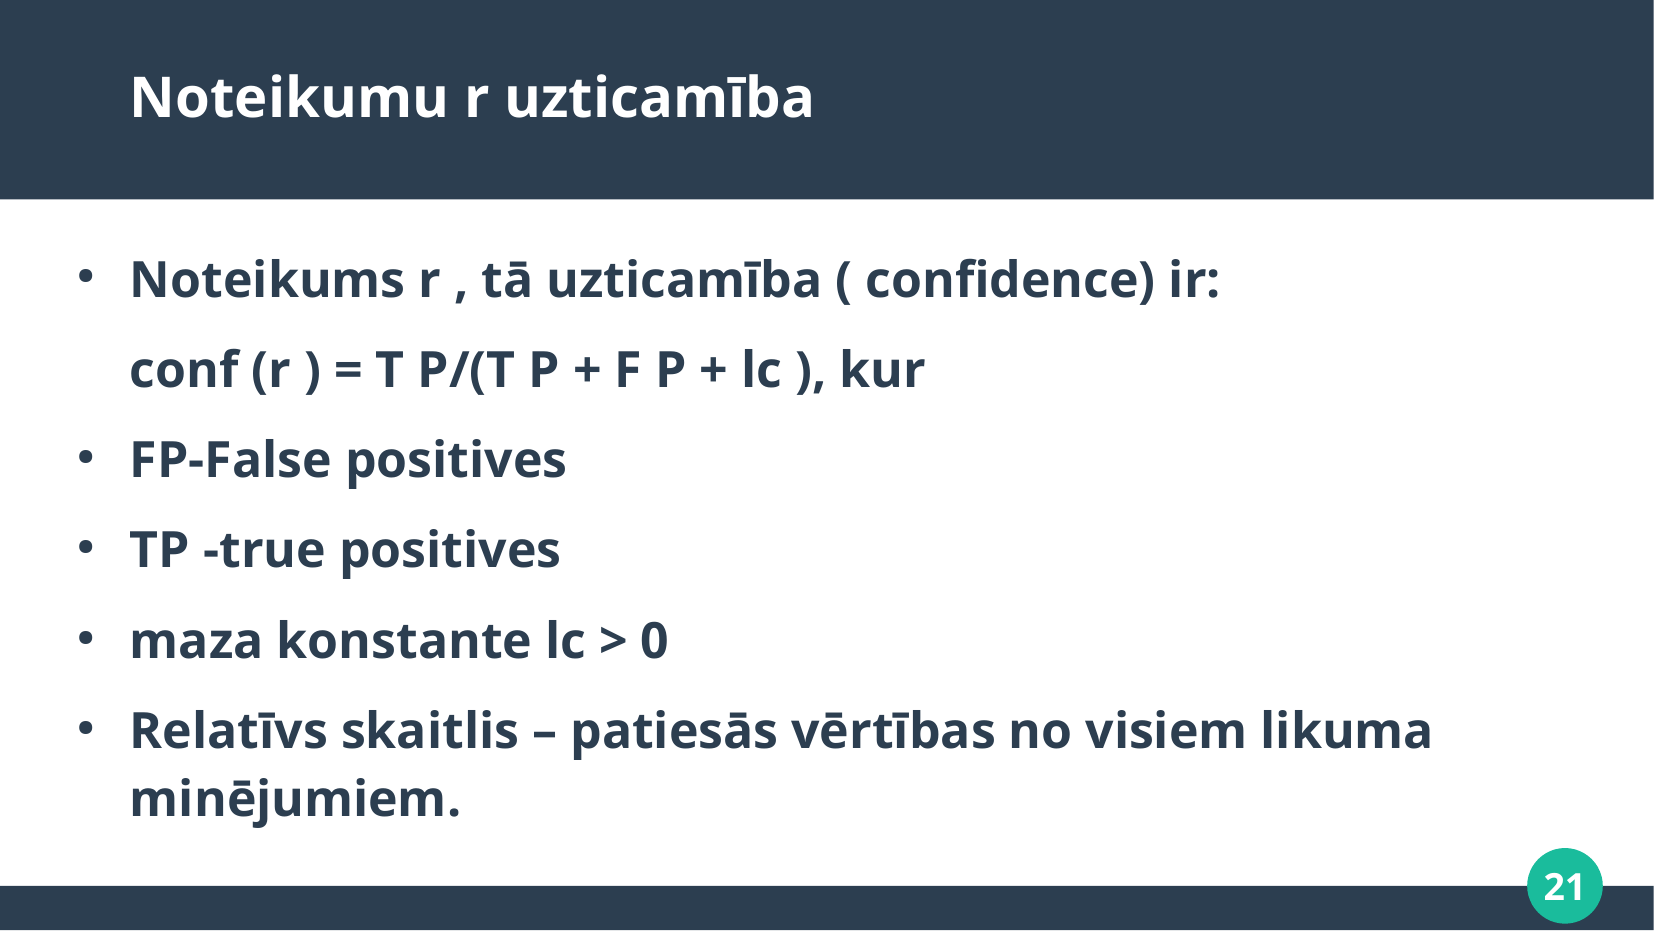

# Noteikumu r uzticamība
Noteikums r , tā uzticamība ( confidence) ir:
conf (r ) = T P/(T P + F P + lc ), kur
FP-False positives
TP -true positives
maza konstante lc > 0
Relatīvs skaitlis – patiesās vērtības no visiem likuma minējumiem.